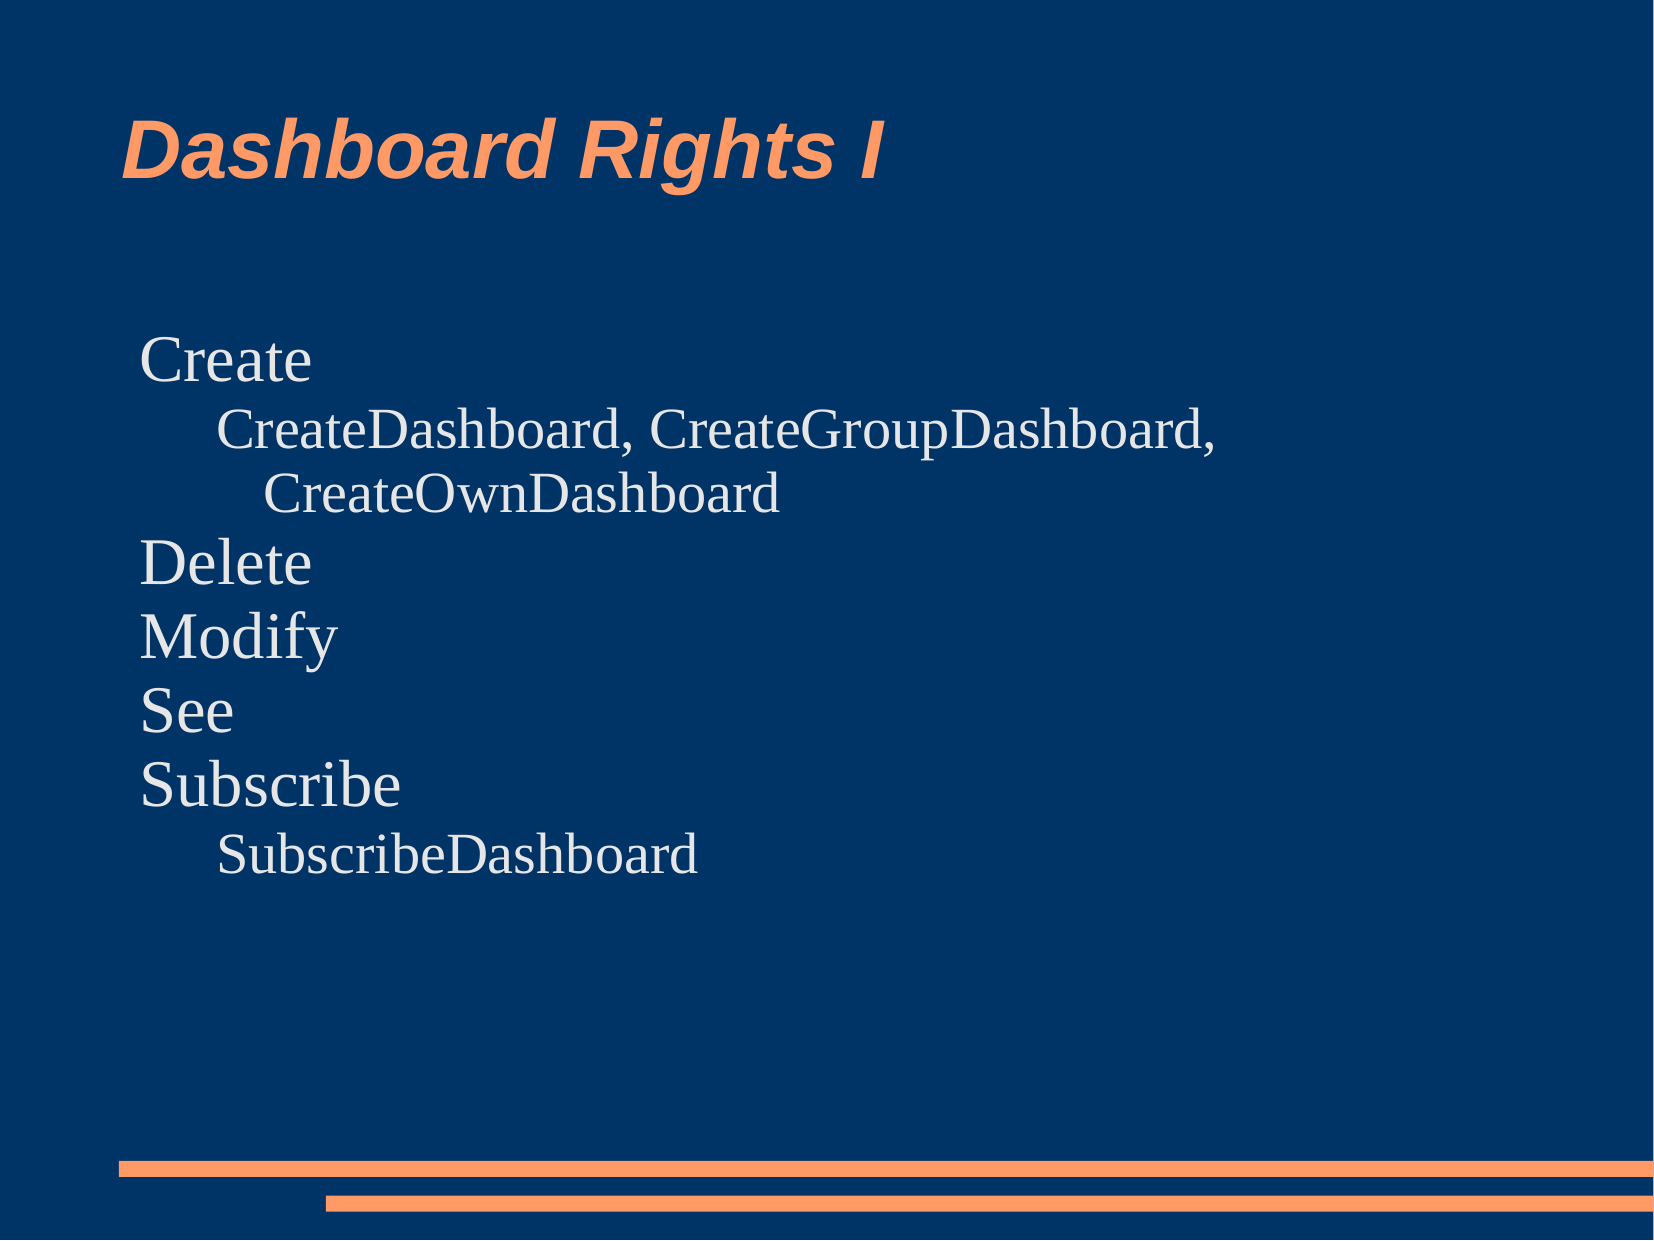

# Dashboard Rights I
Create
CreateDashboard, CreateGroupDashboard, CreateOwnDashboard
Delete
Modify
See
Subscribe
SubscribeDashboard